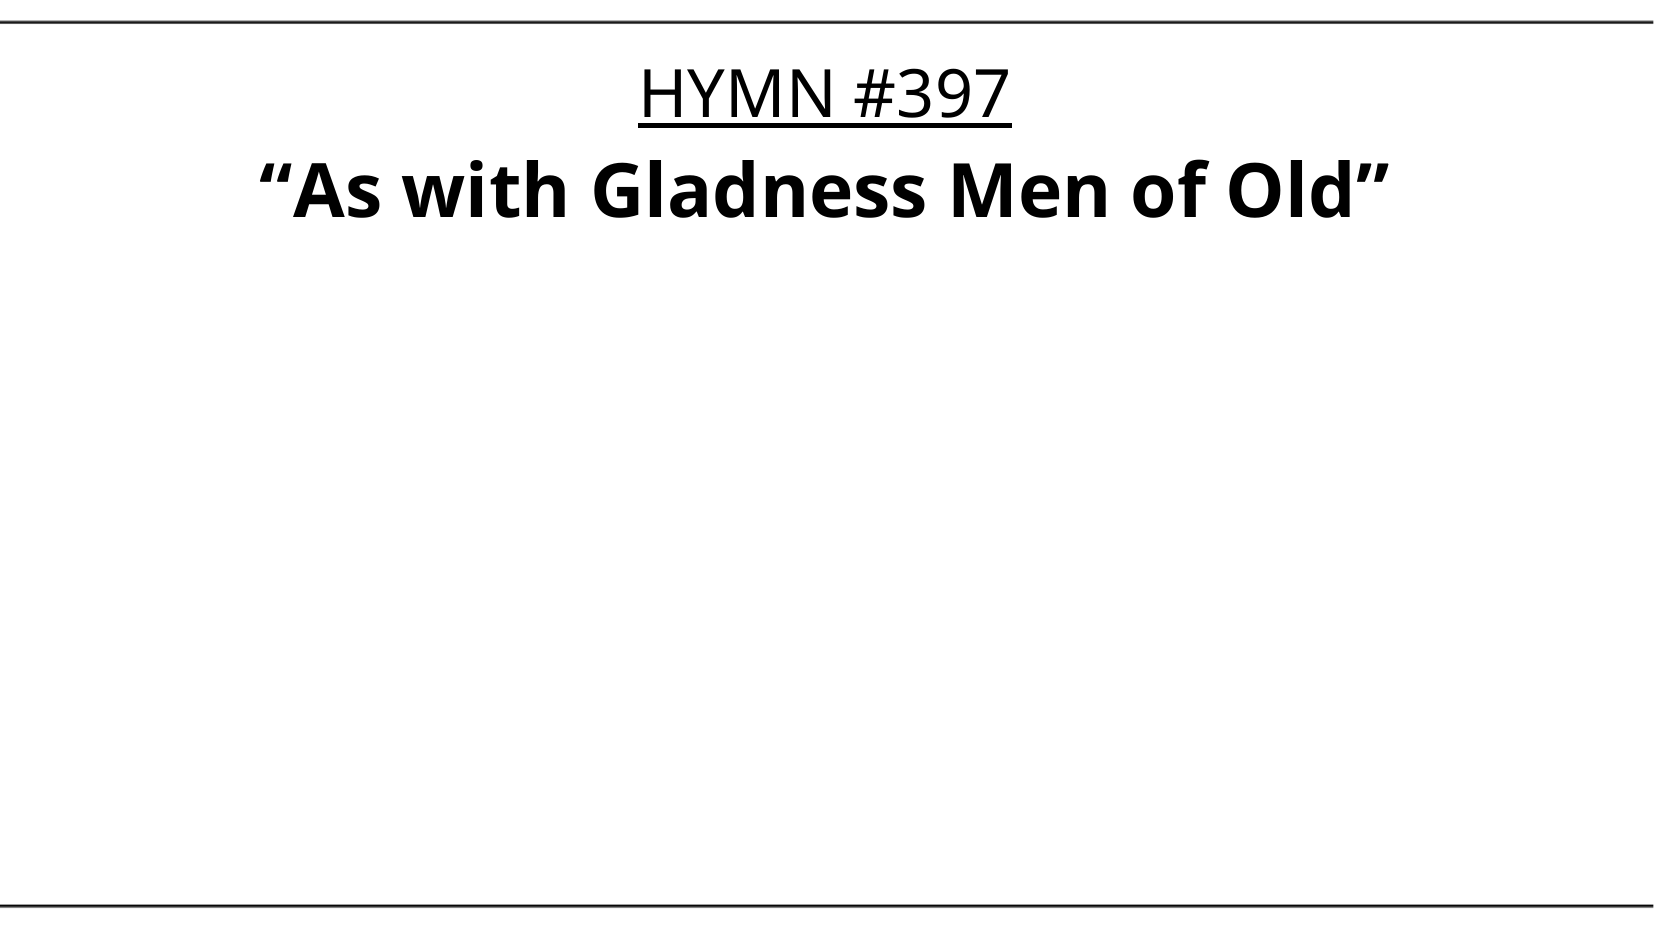

HYMN #397
“As with Gladness Men of Old”